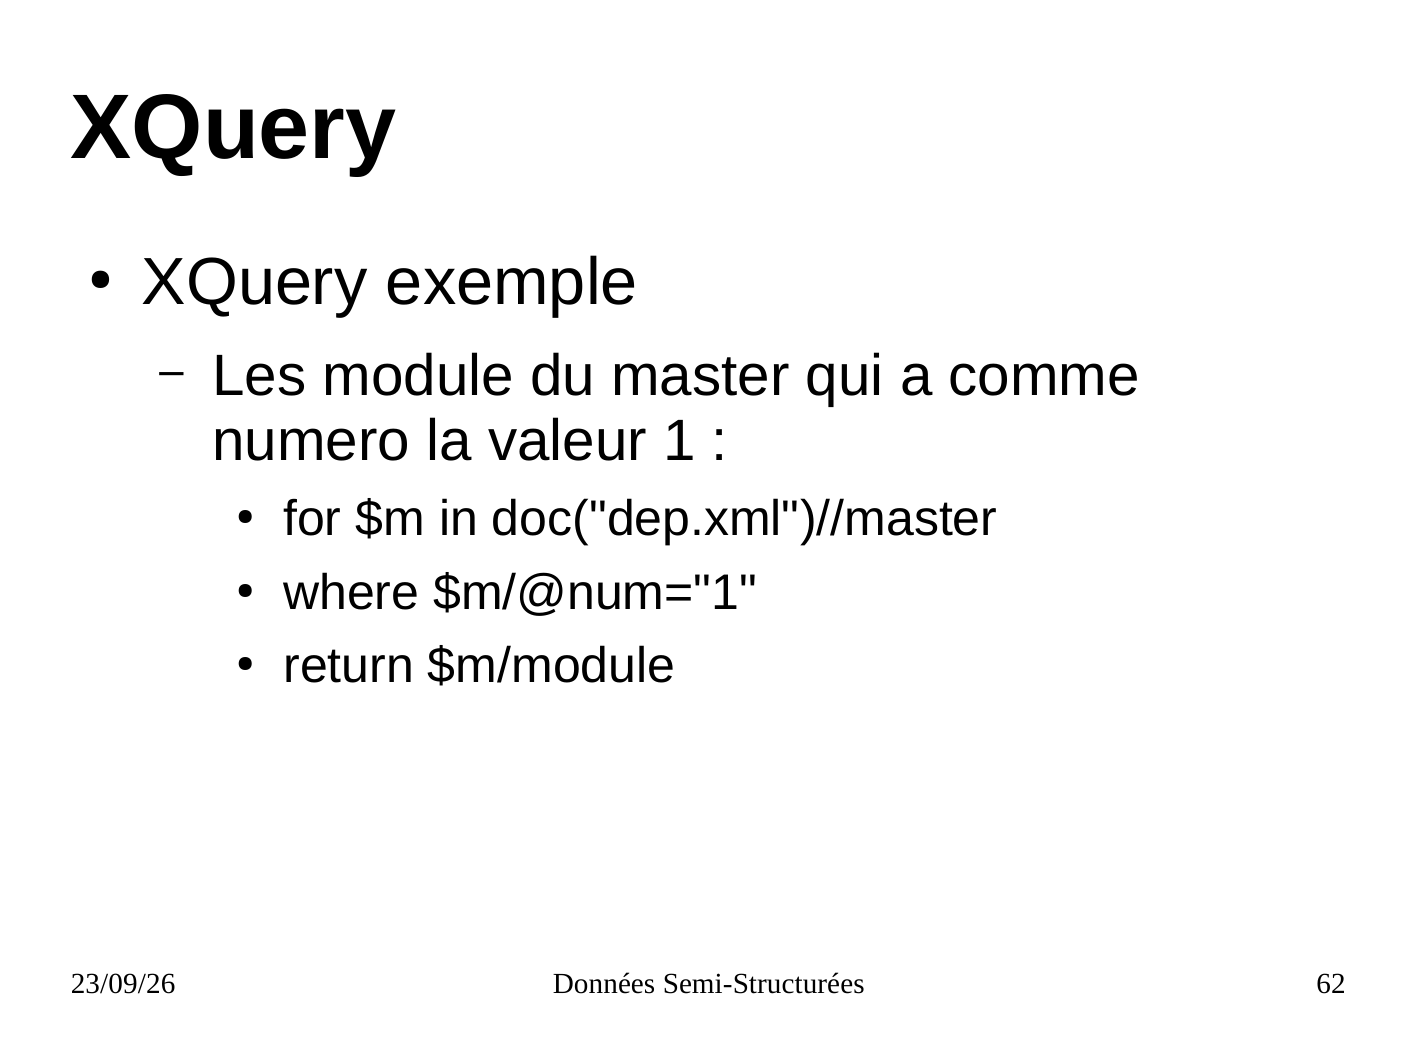

# XQuery
XQuery exemple
Les module du master qui a comme numero la valeur 1 :
for $m in doc("dep.xml")//master
where $m/@num="1"
return $m/module
Données Semi-Structurées
62